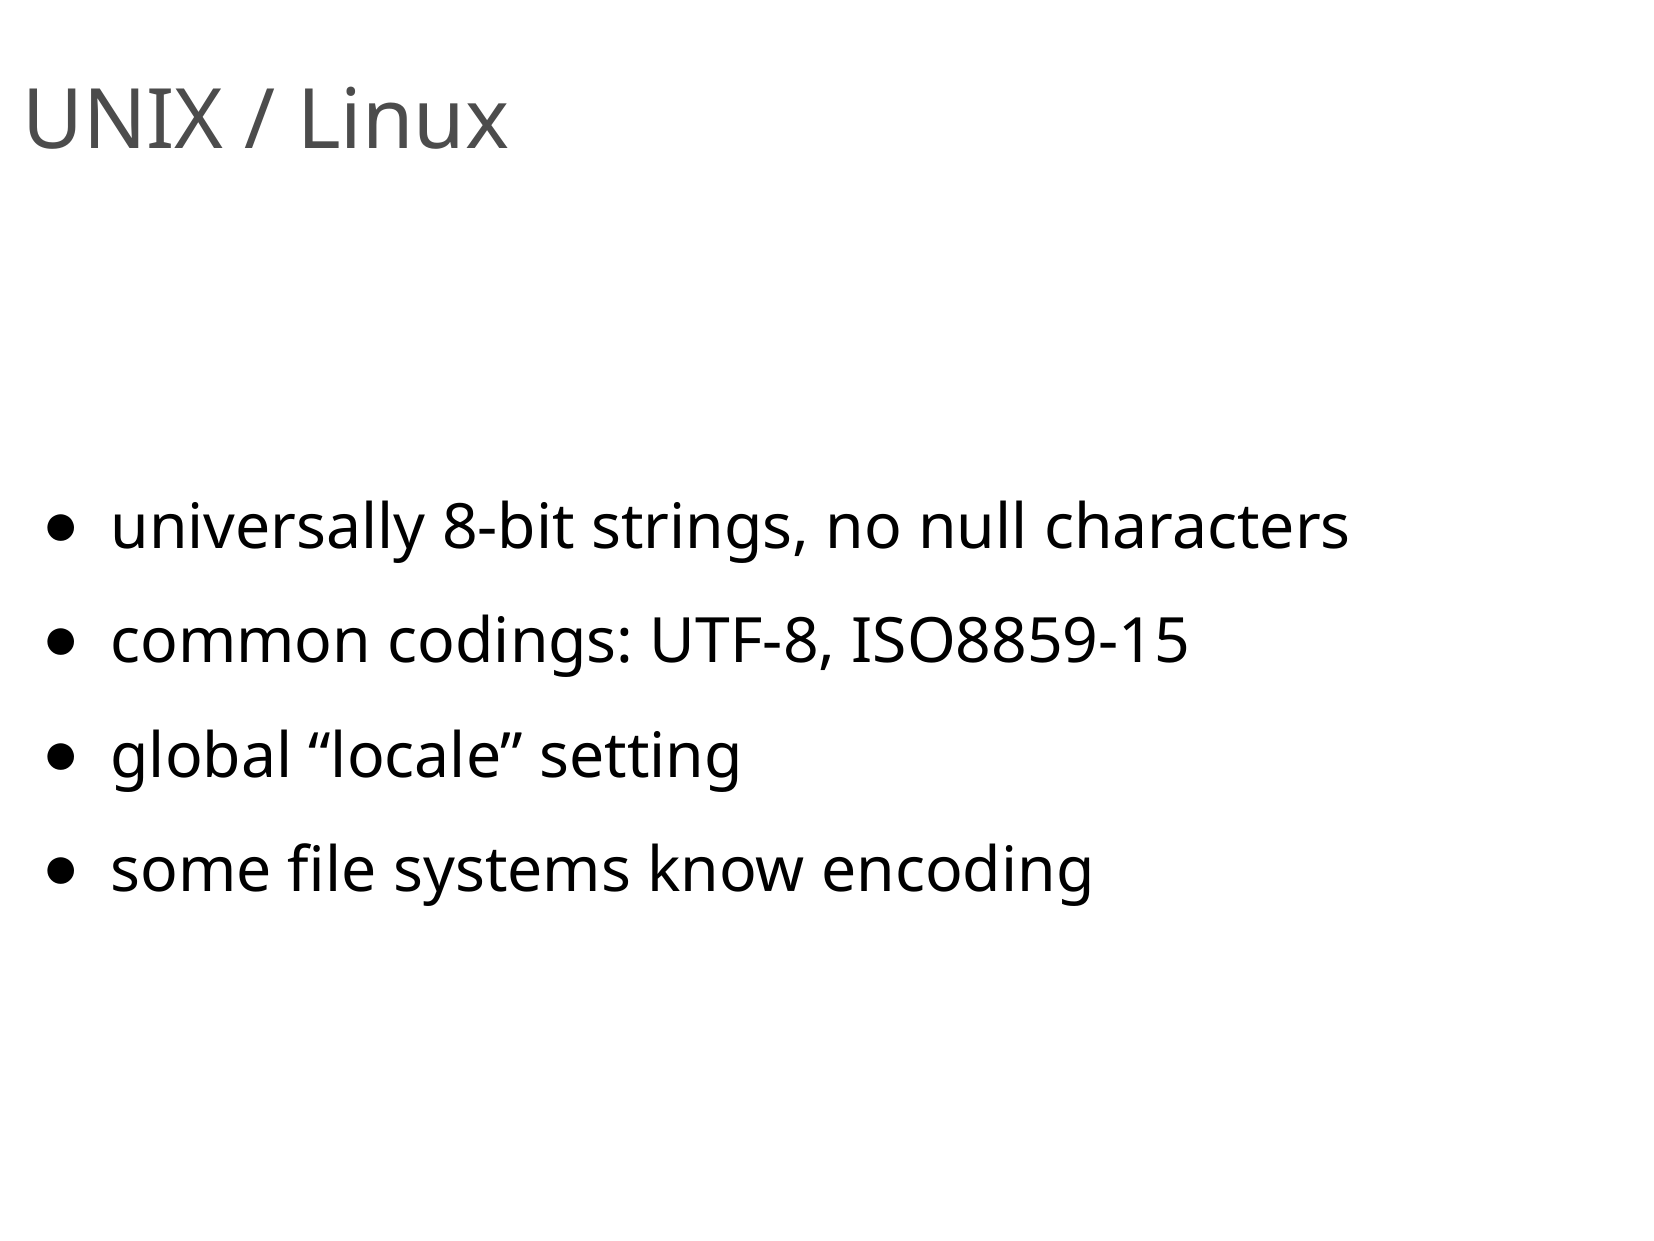

# UNIX / Linux
universally 8-bit strings, no null characters
common codings: UTF-8, ISO8859-15
global “locale” setting
some file systems know encoding